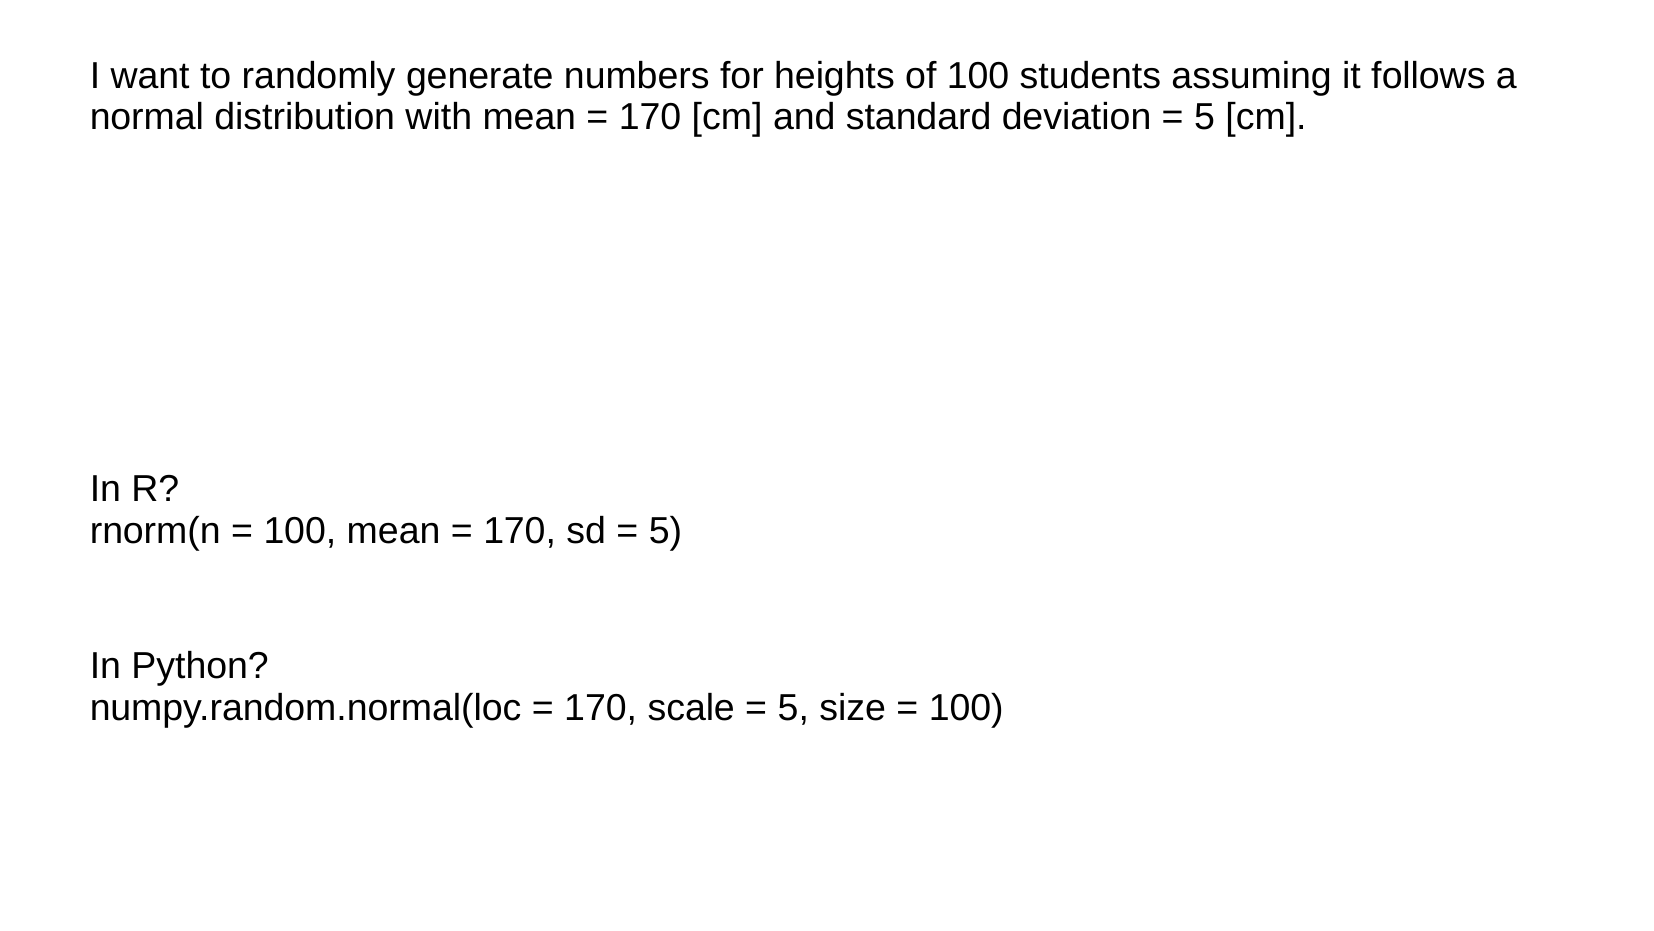

I want to randomly generate numbers for heights of 100 students assuming it follows a normal distribution with mean = 170 [cm] and standard deviation = 5 [cm].
In R?
rnorm(n = 100, mean = 170, sd = 5)
In Python?
numpy.random.normal(loc = 170, scale = 5, size = 100)